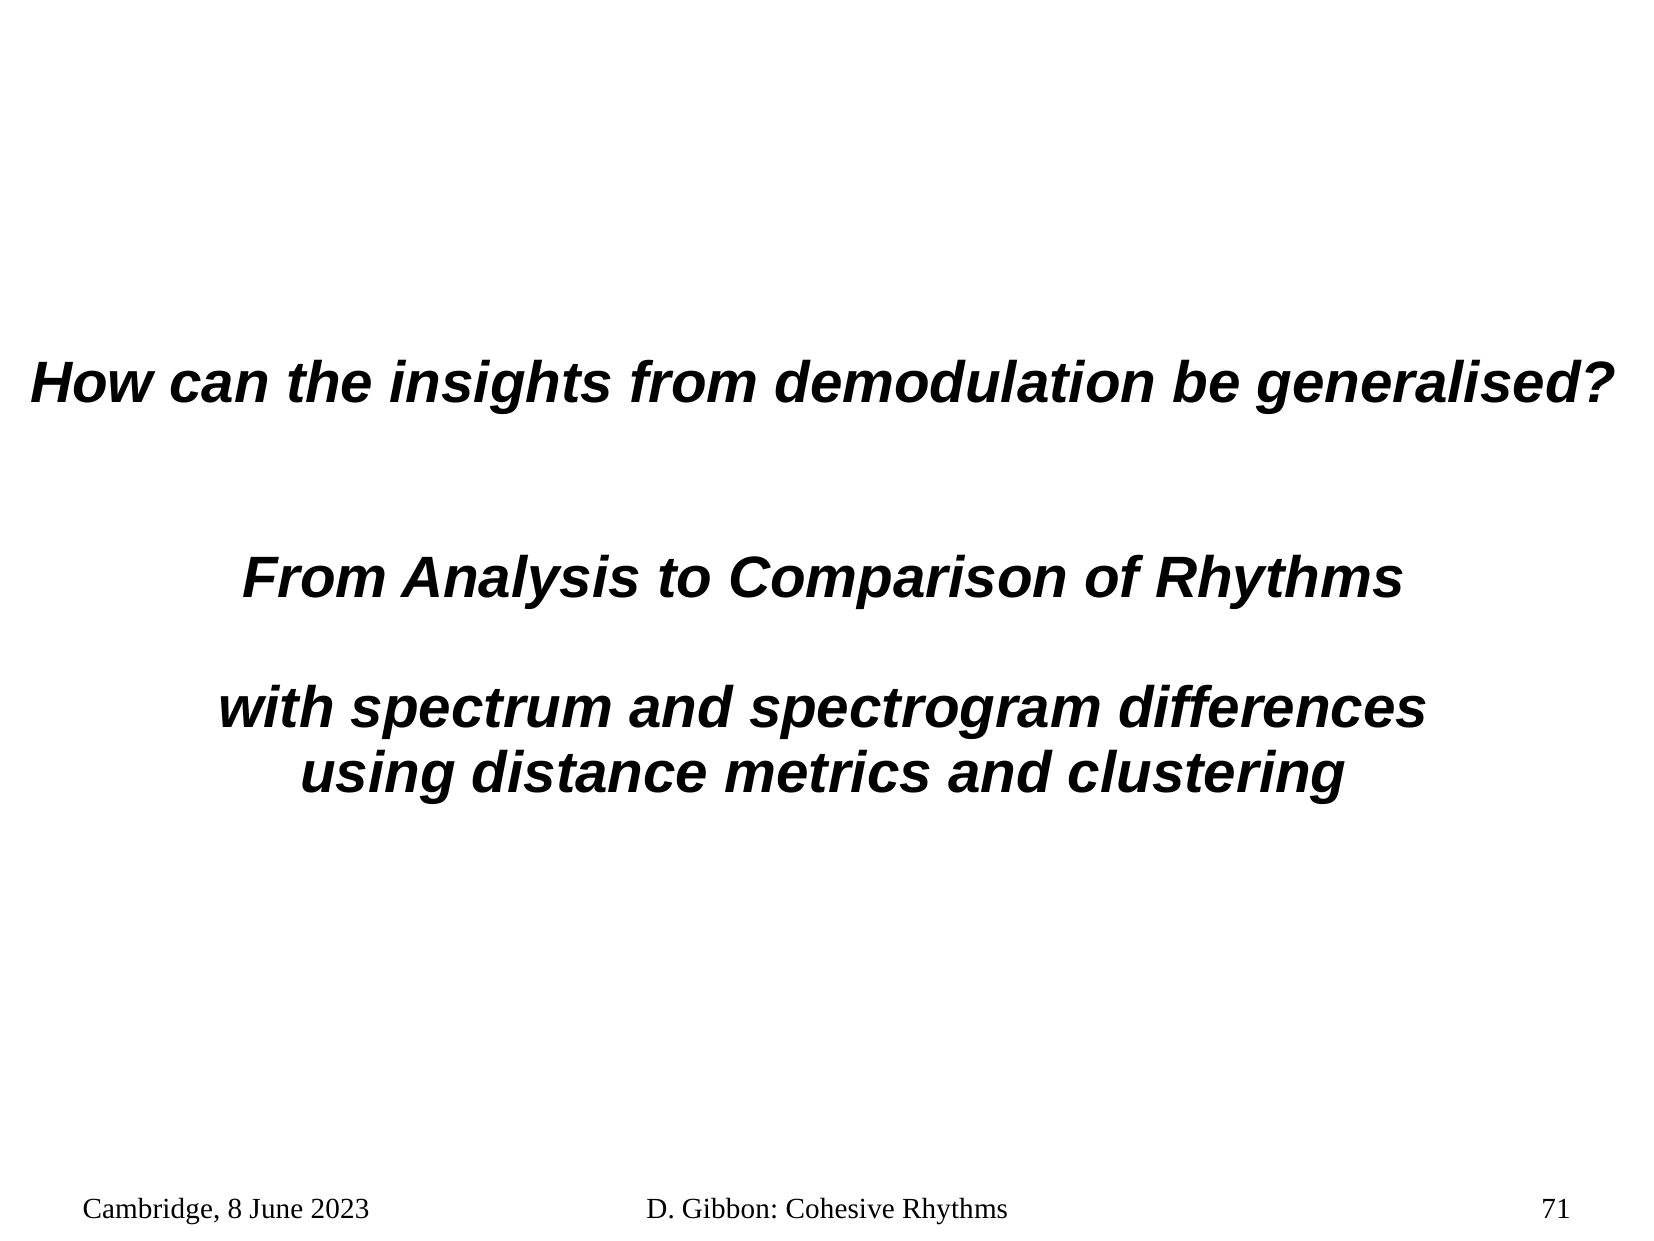

# How can the insights from demodulation be generalised? From Analysis to Comparison of Rhythms with spectrum and spectrogram differences using distance metrics and clustering
Cambridge, 8 June 2023
D. Gibbon: Cohesive Rhythms
71